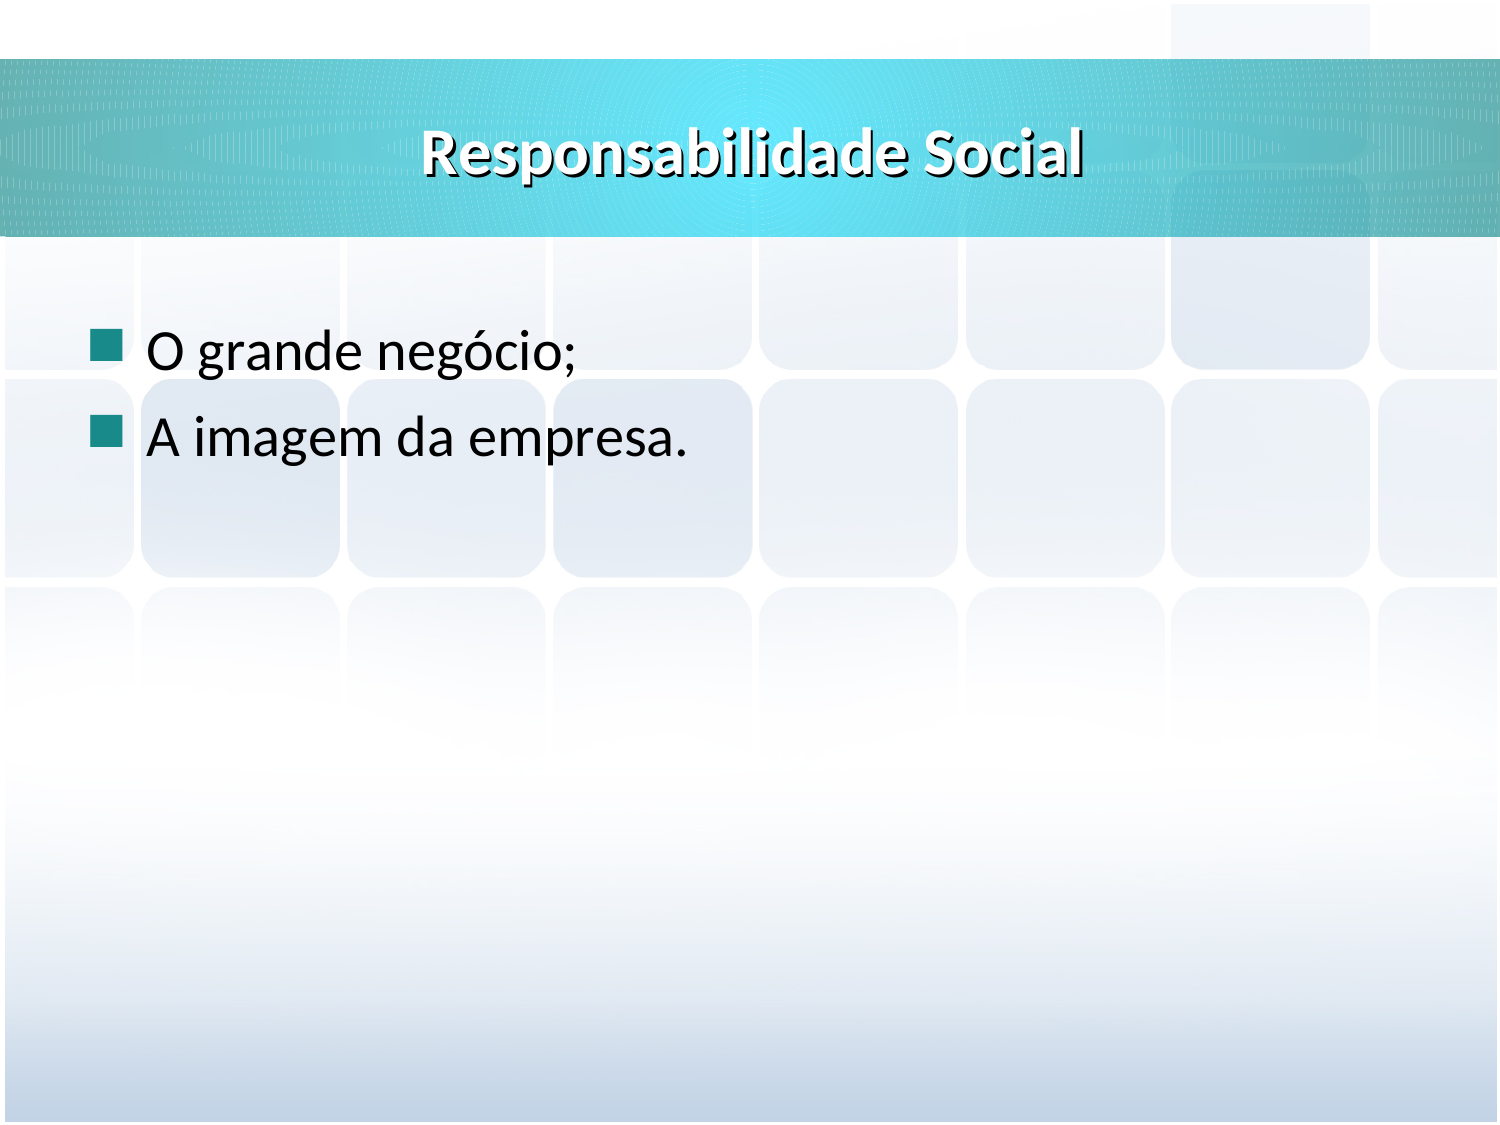

Responsabilidade Social
# O grande negócio;
A imagem da empresa.